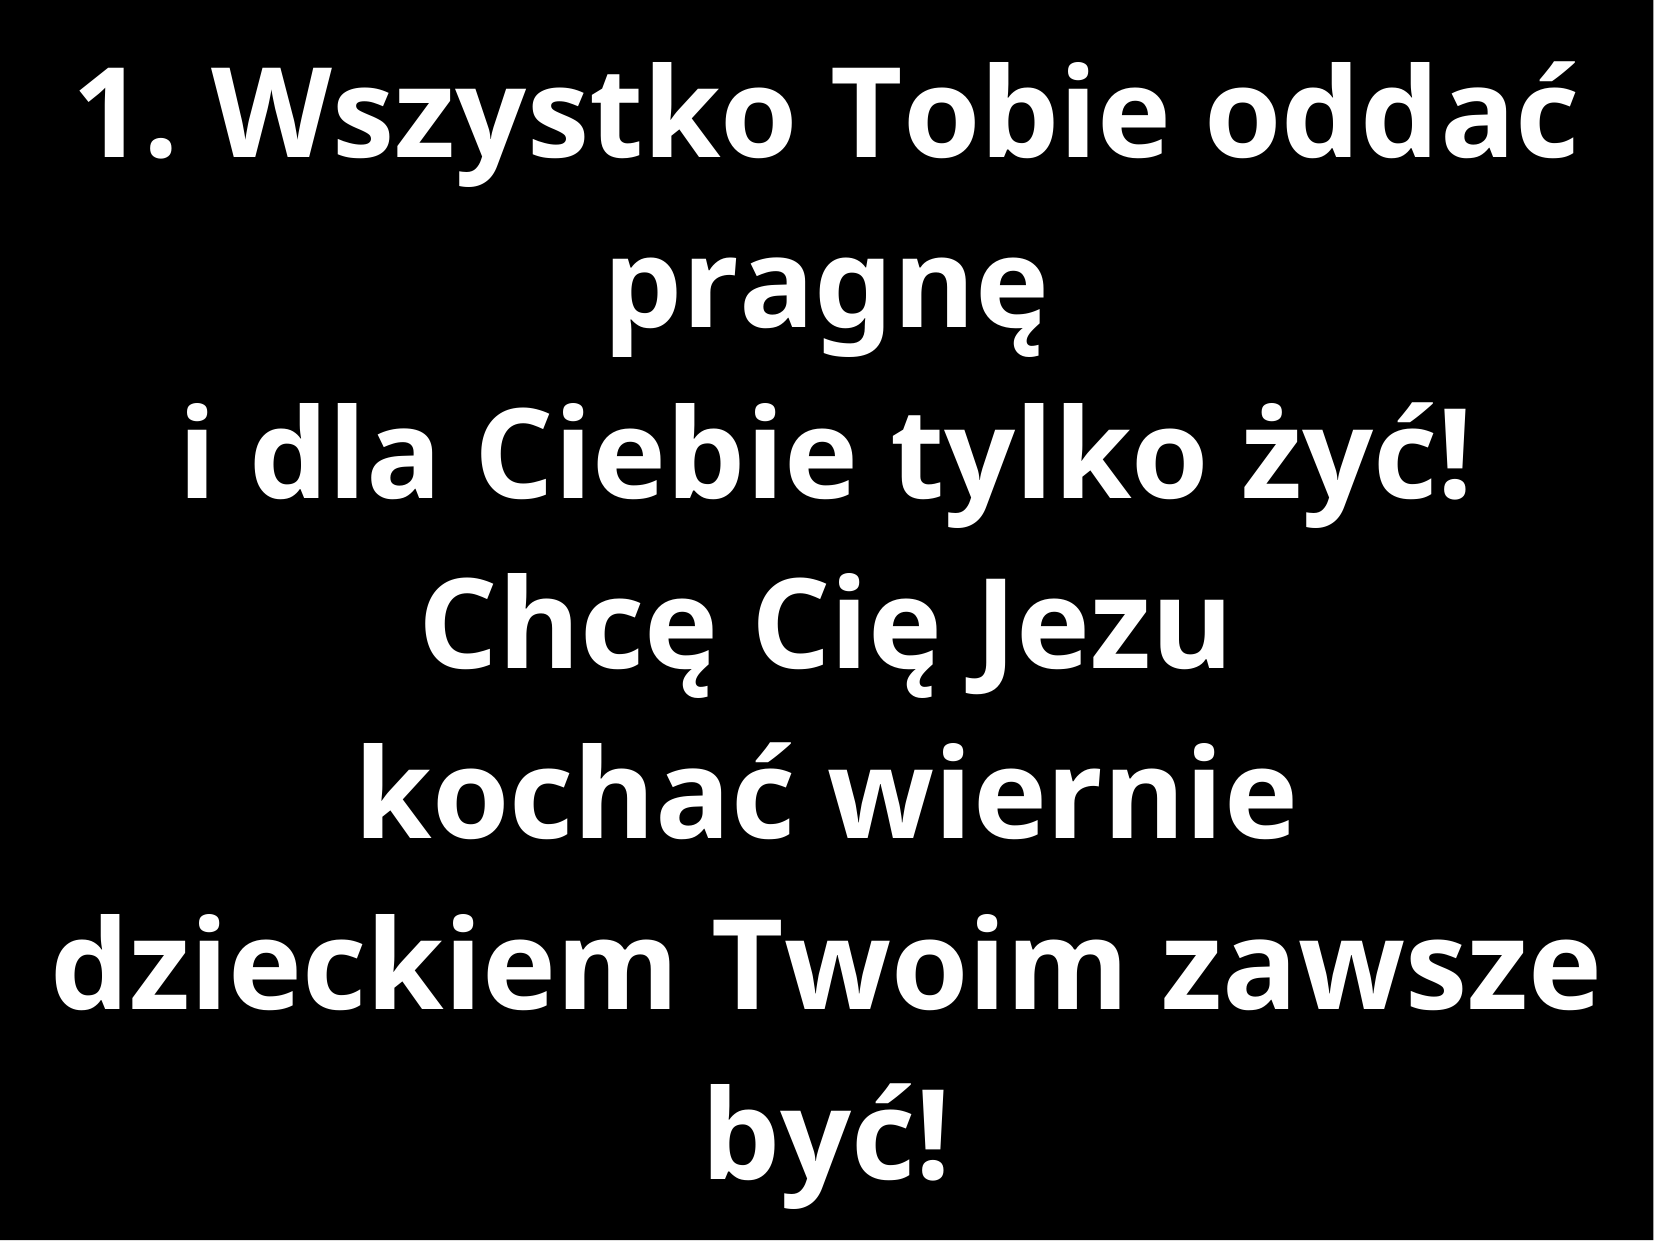

# 1. Wszystko Tobie oddać pragnę i dla Ciebie tylko żyć! Chcę Cię Jezu kochać wiernie dzieckiem Twoim zawsze być!